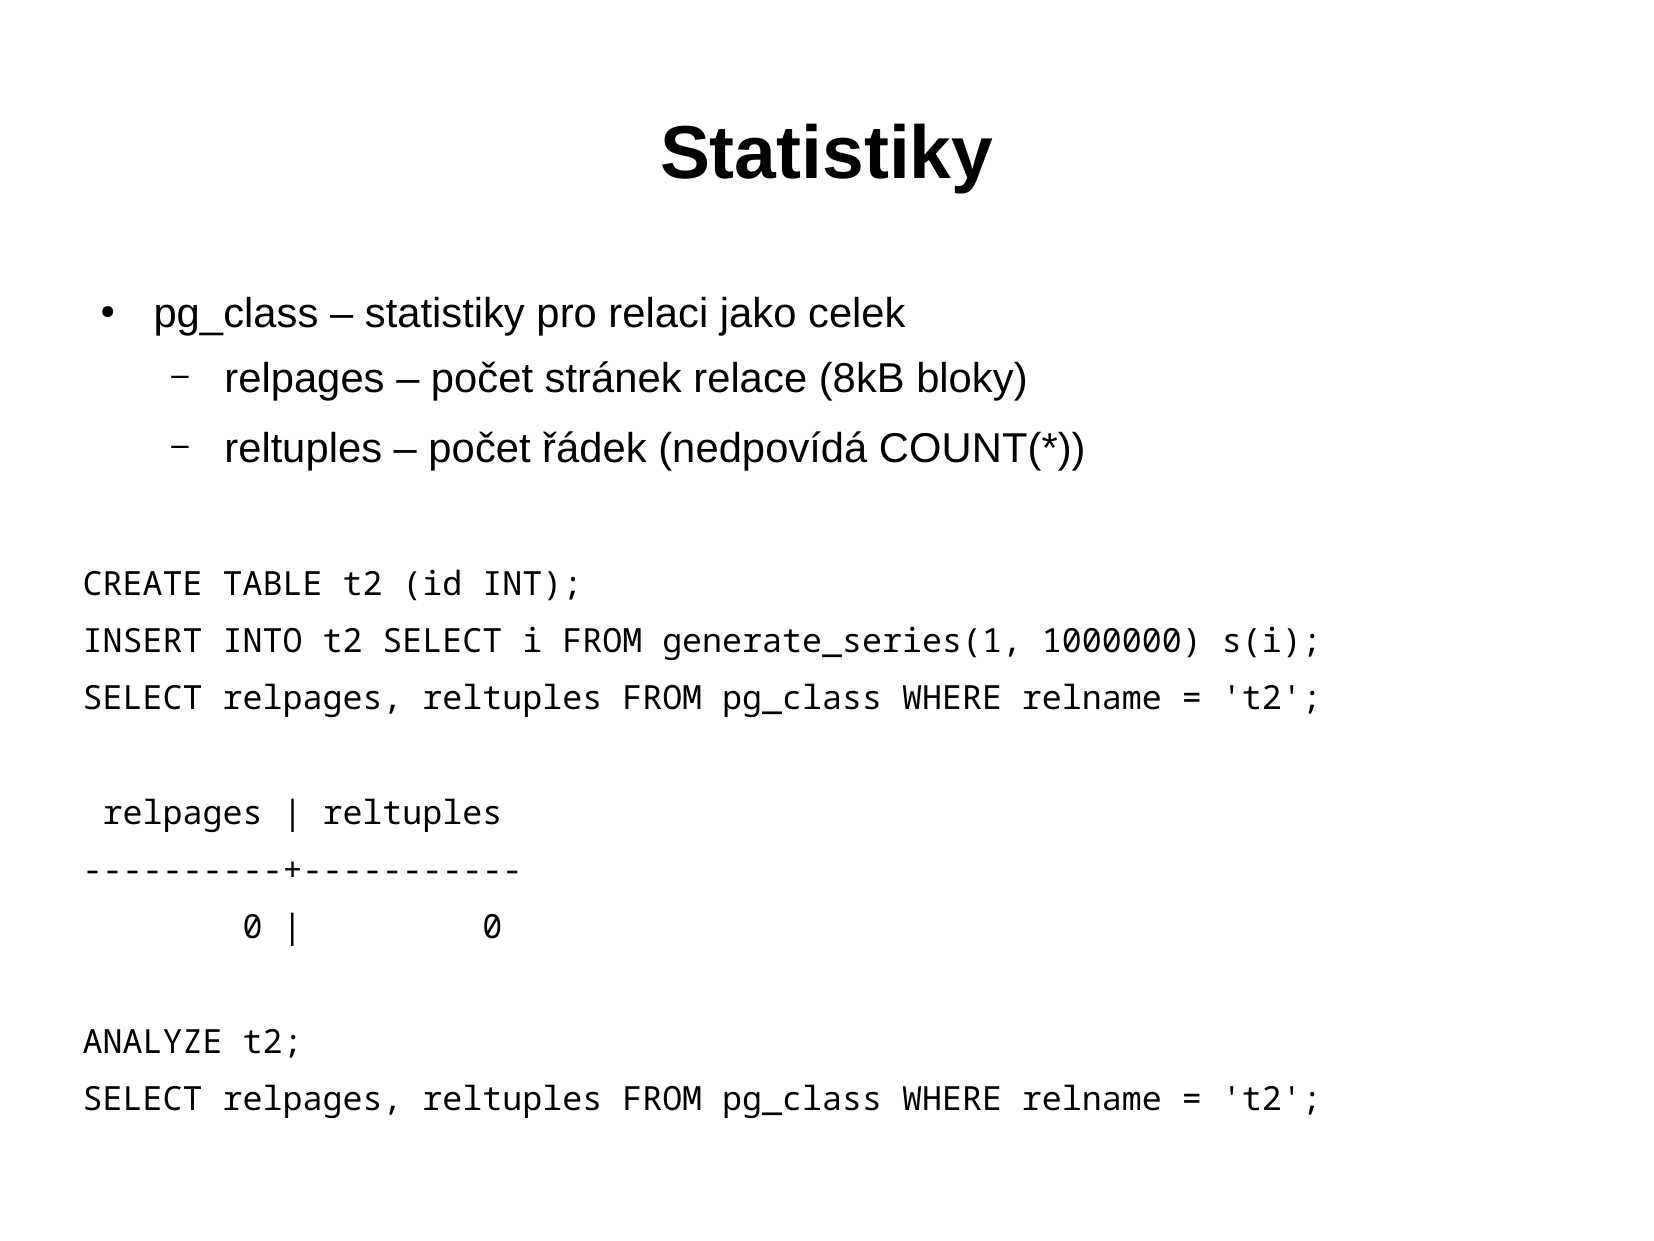

# Statistiky
pg_class – statistiky pro relaci jako celek
relpages – počet stránek relace (8kB bloky)
reltuples – počet řádek (nedpovídá COUNT(*))
CREATE TABLE t2 (id INT);
INSERT INTO t2 SELECT i FROM generate_series(1, 1000000) s(i);
SELECT relpages, reltuples FROM pg_class WHERE relname = 't2';
 relpages | reltuples
----------+-----------
 0 | 0
ANALYZE t2;
SELECT relpages, reltuples FROM pg_class WHERE relname = 't2';